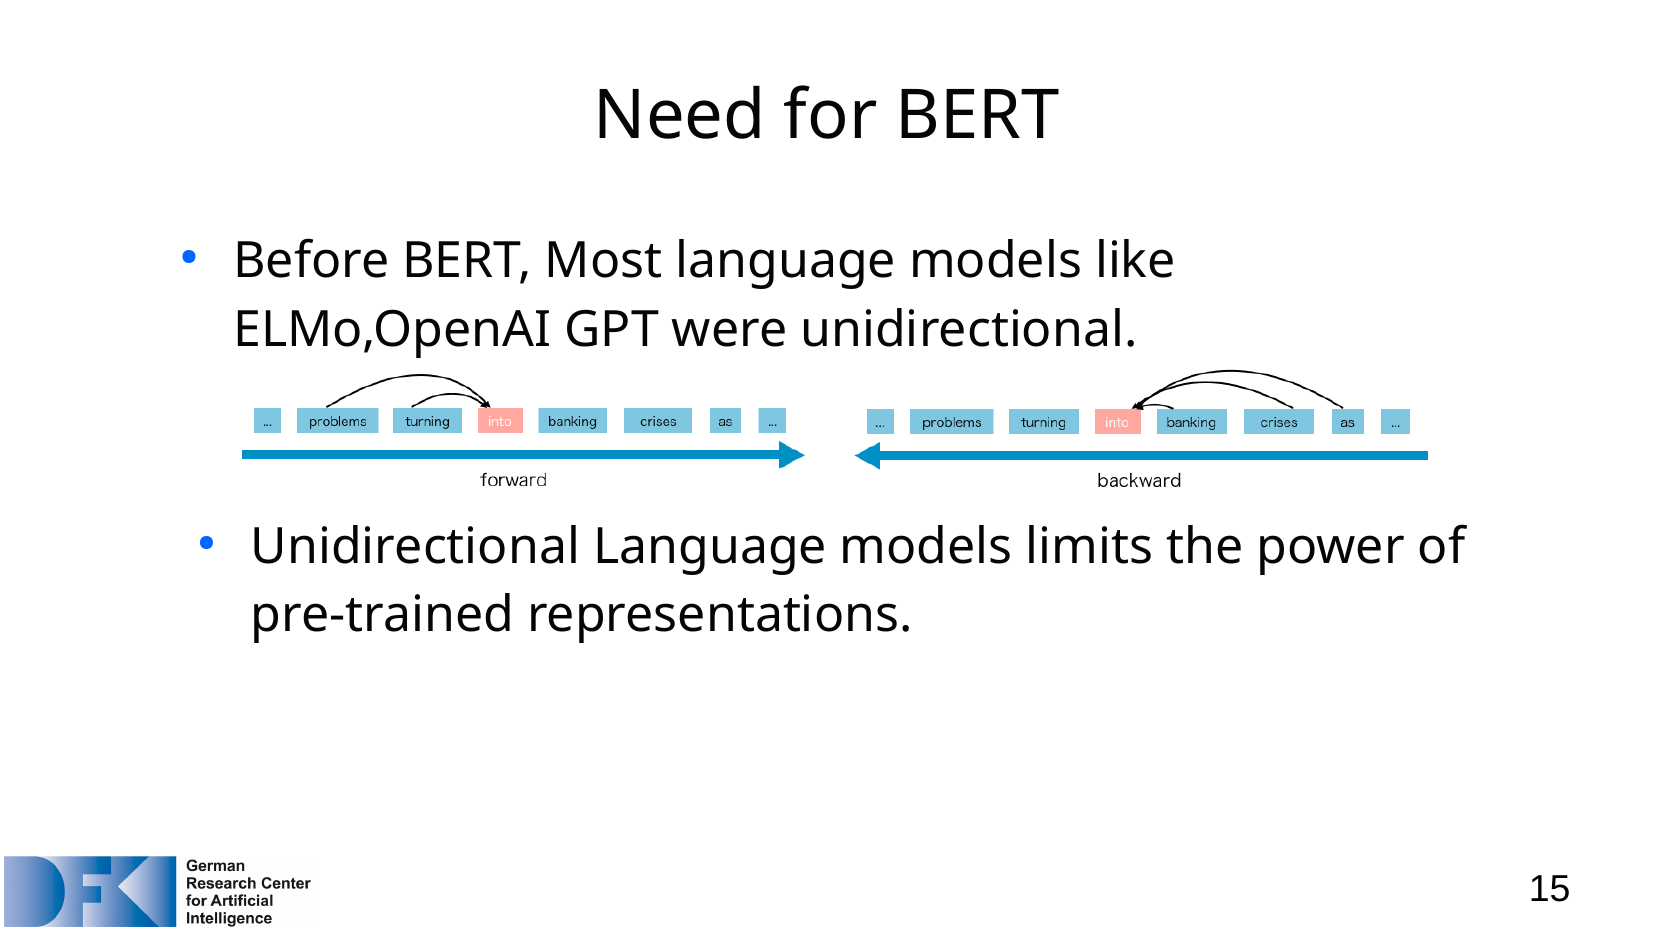

# Need for BERT
Before BERT, Most language models like ELMo,OpenAI GPT were unidirectional.
Unidirectional Language models limits the power of pre-trained representations.